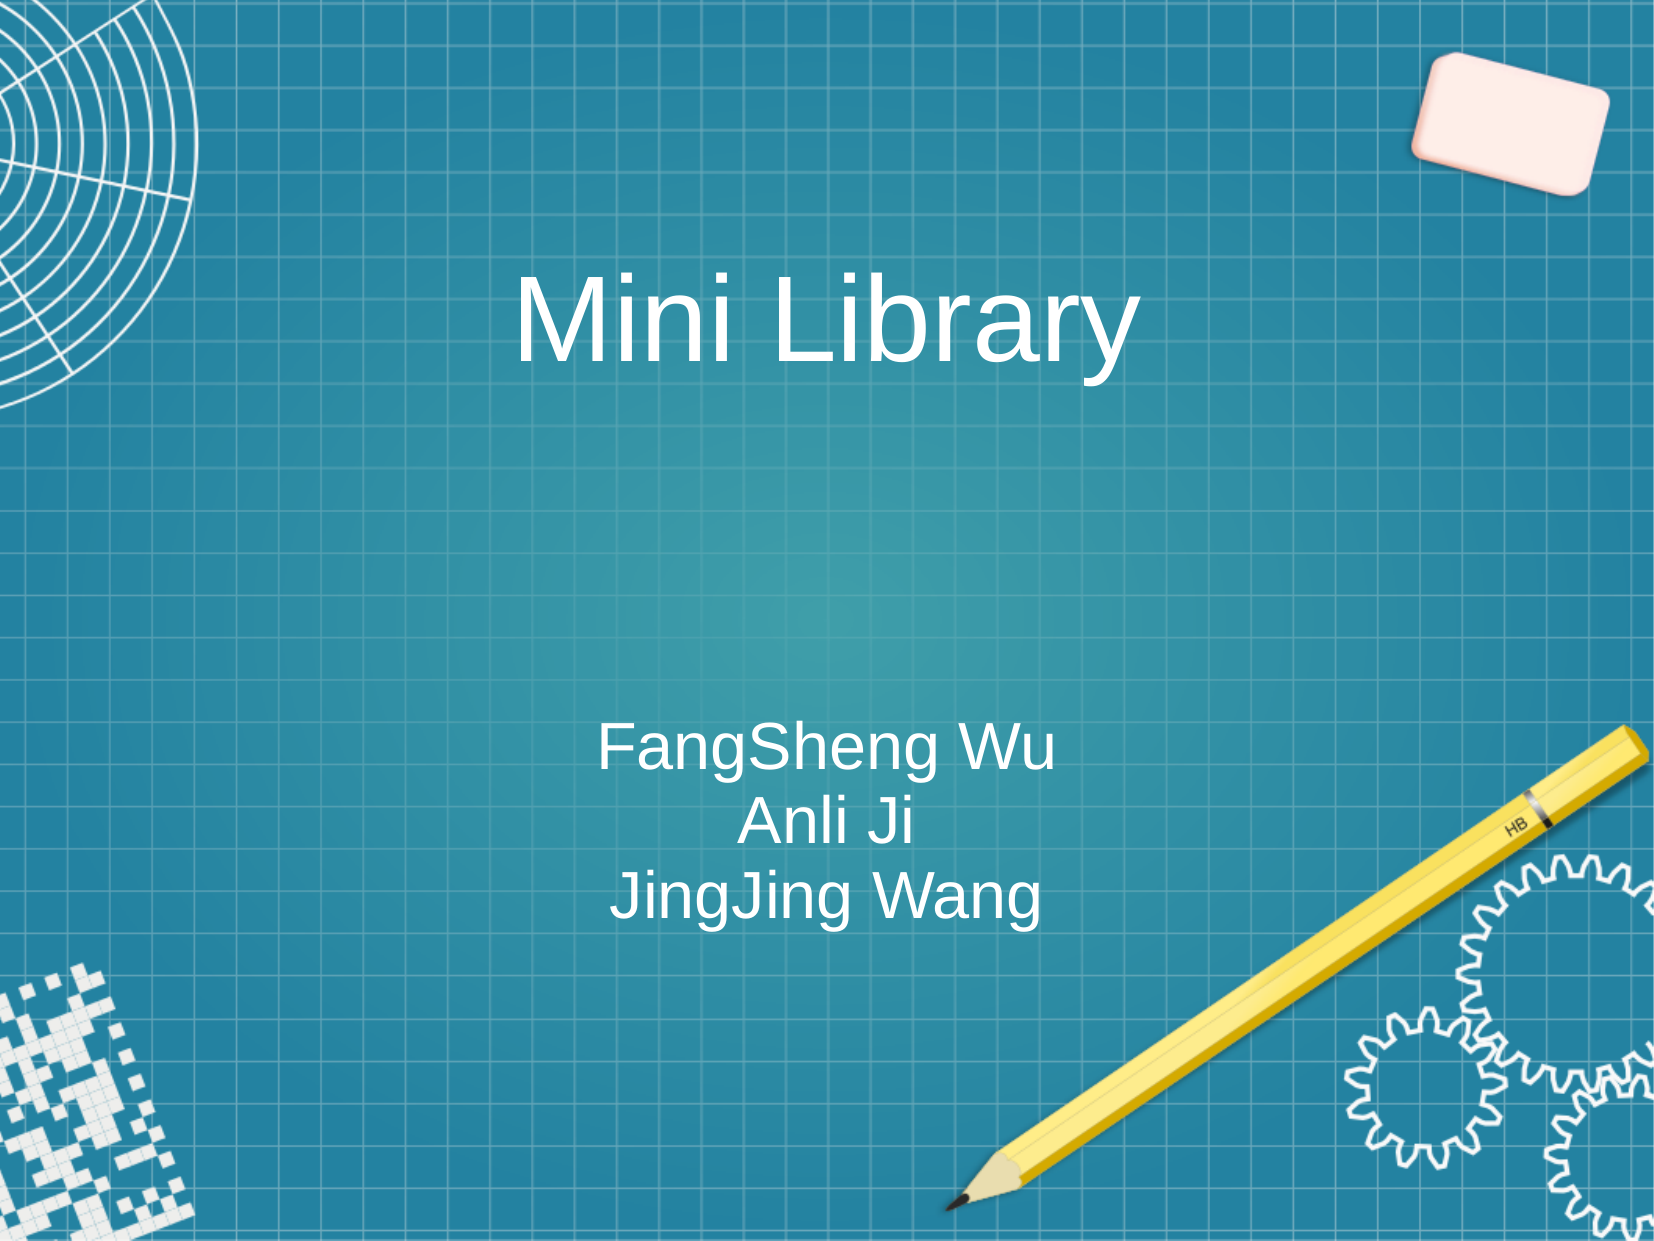

# Mini Library
FangSheng Wu
Anli Ji
JingJing Wang